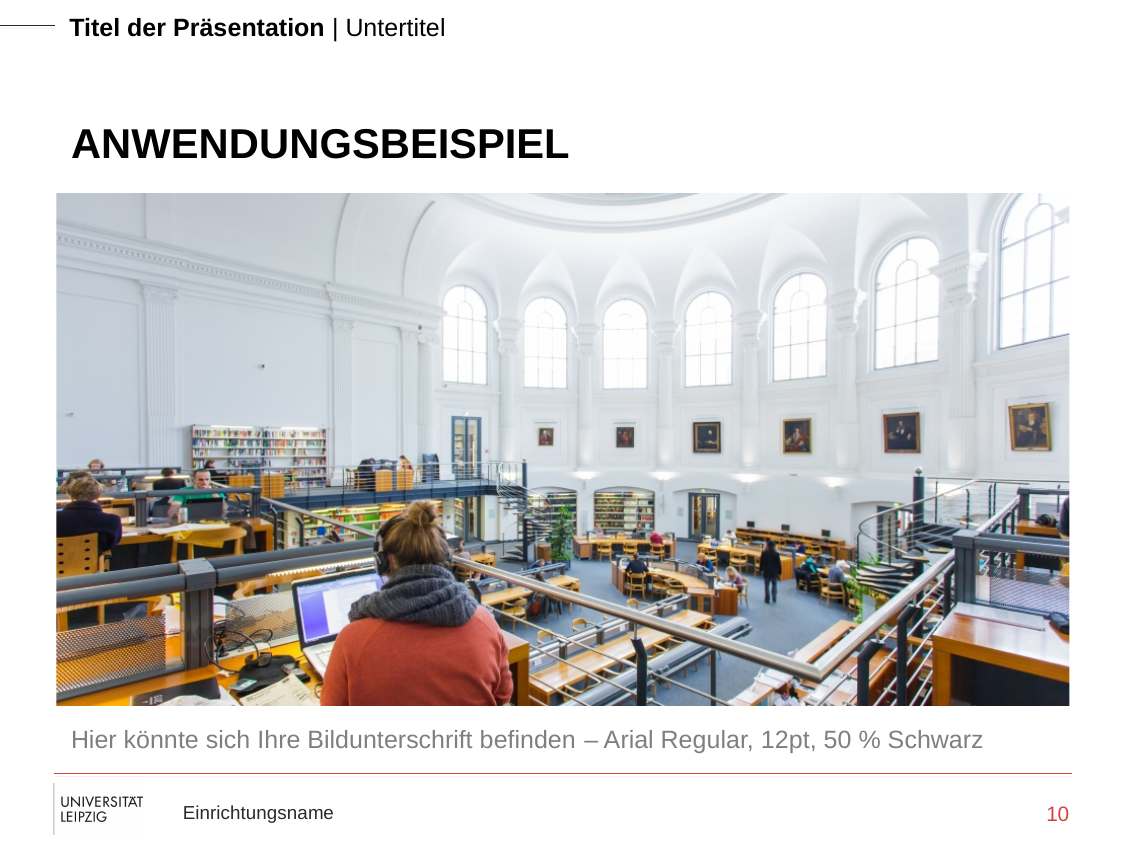

# Anwendungsbeispiel
Hier könnte sich Ihre Bildunterschrift befinden – Arial Regular, 12pt, 50 % Schwarz